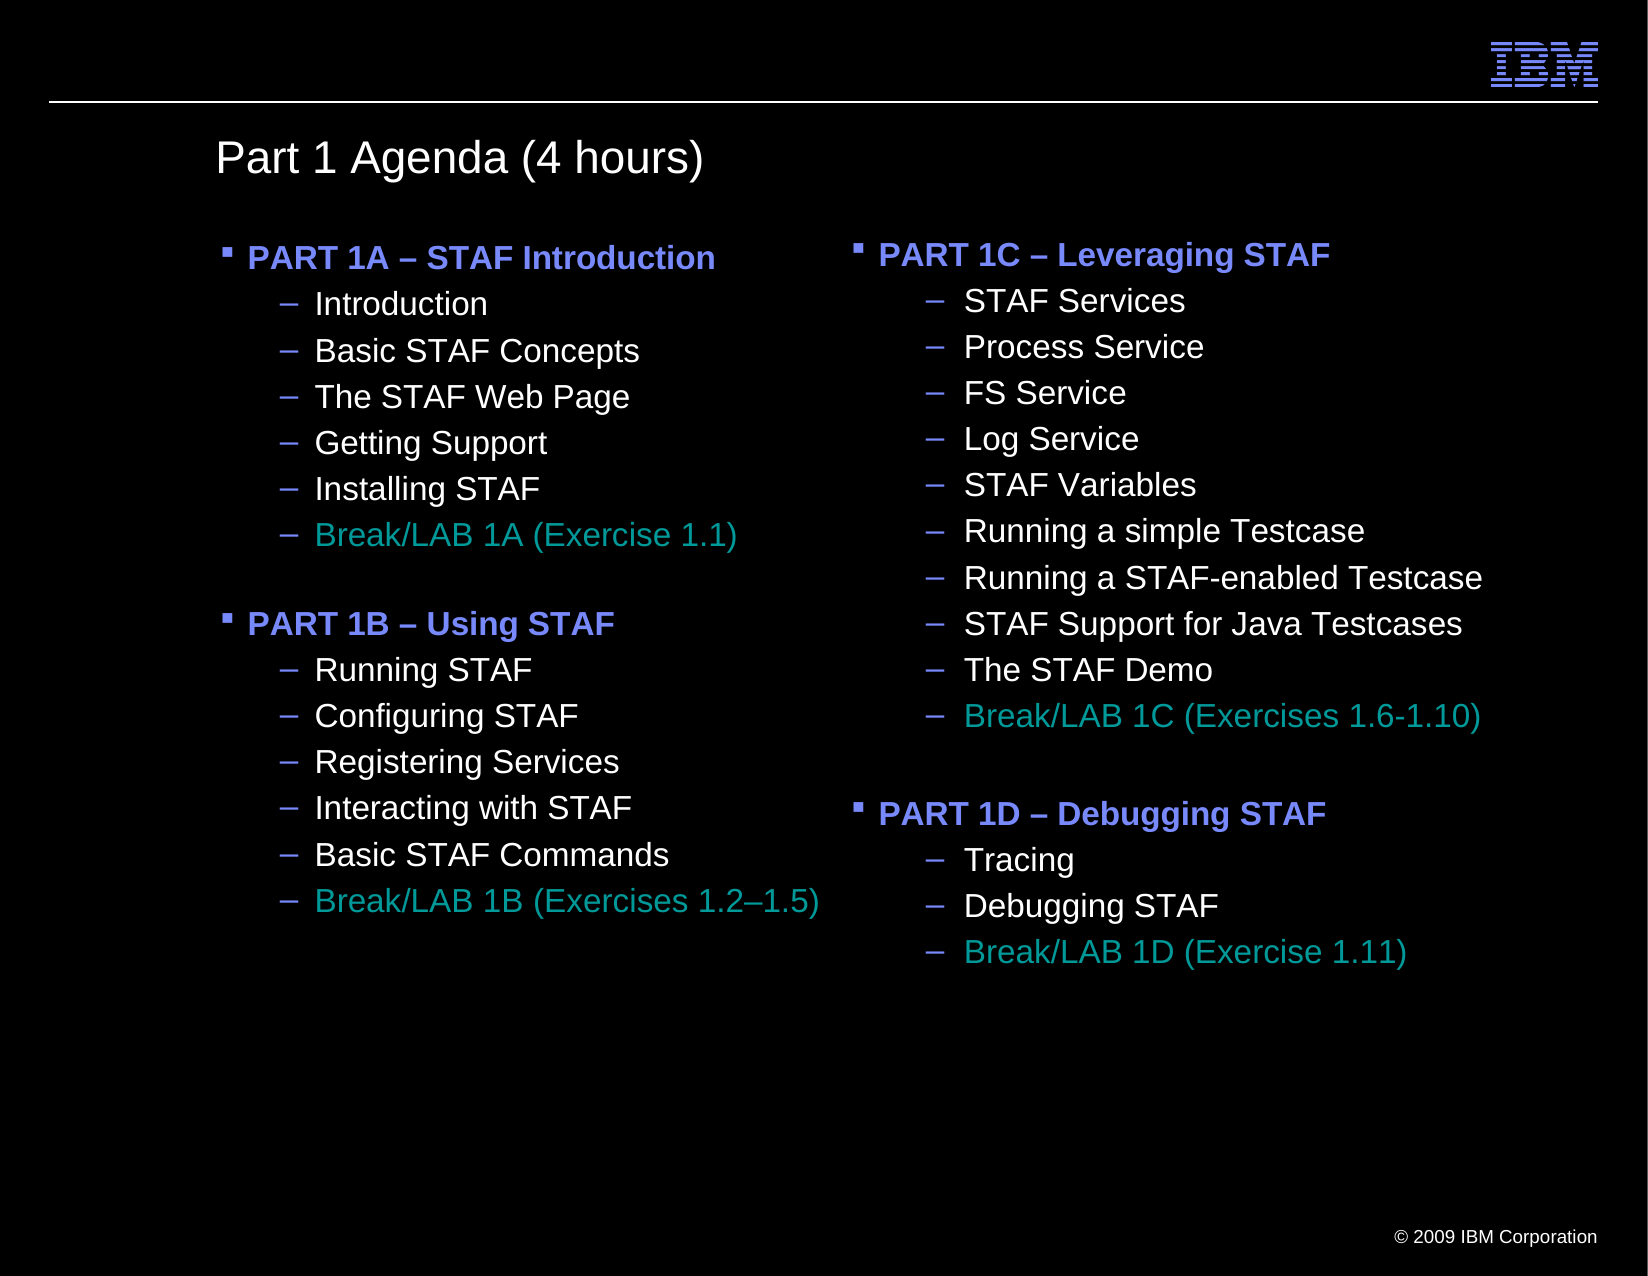

# Part 1 Agenda (4 hours)
PART 1C – Leveraging STAF
STAF Services
Process Service
FS Service
Log Service
STAF Variables
Running a simple Testcase
Running a STAF-enabled Testcase
STAF Support for Java Testcases
The STAF Demo
Break/LAB 1C (Exercises 1.6-1.10)
PART 1D – Debugging STAF
Tracing
Debugging STAF
Break/LAB 1D (Exercise 1.11)
PART 1A – STAF Introduction
Introduction
Basic STAF Concepts
The STAF Web Page
Getting Support
Installing STAF
Break/LAB 1A (Exercise 1.1)
PART 1B – Using STAF
Running STAF
Configuring STAF
Registering Services
Interacting with STAF
Basic STAF Commands
Break/LAB 1B (Exercises 1.2–1.5)